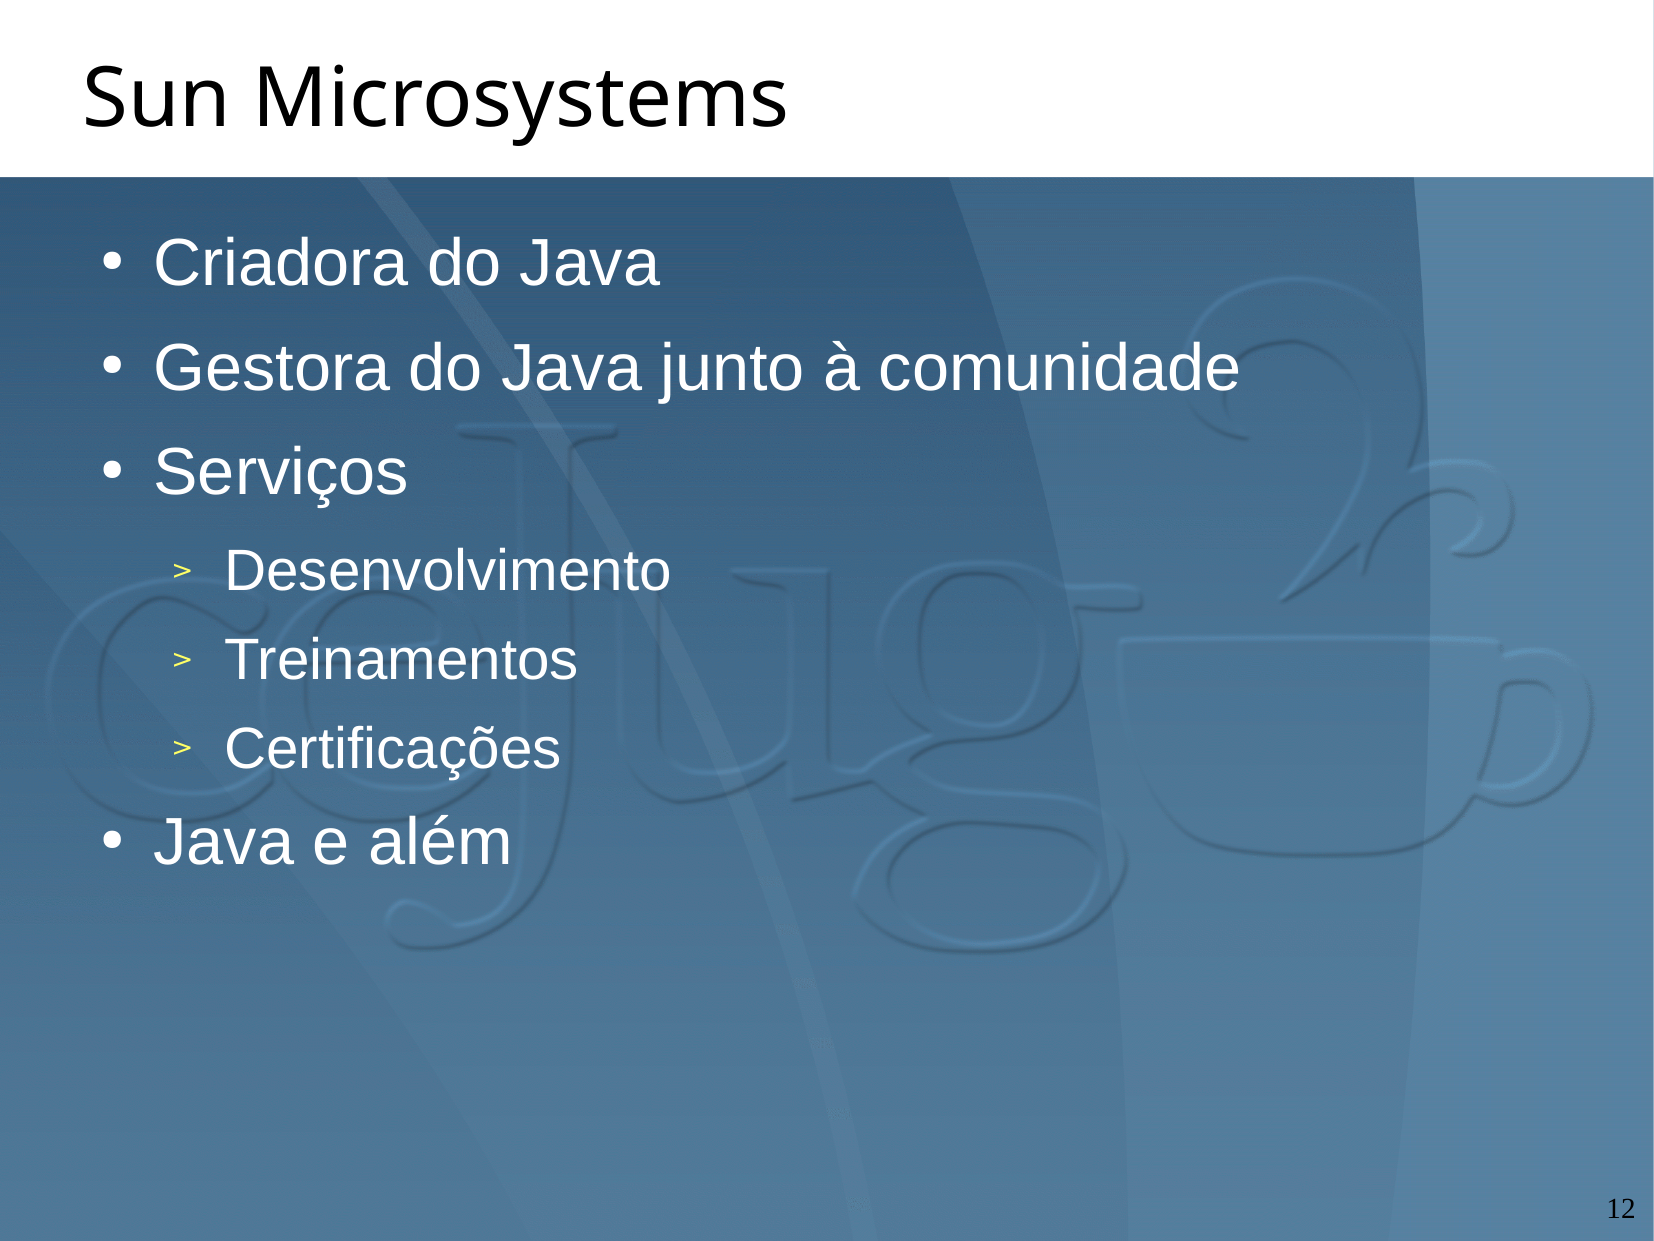

# Sun Microsystems
Criadora do Java
Gestora do Java junto à comunidade
Serviços
Desenvolvimento
Treinamentos
Certificações
Java e além
12